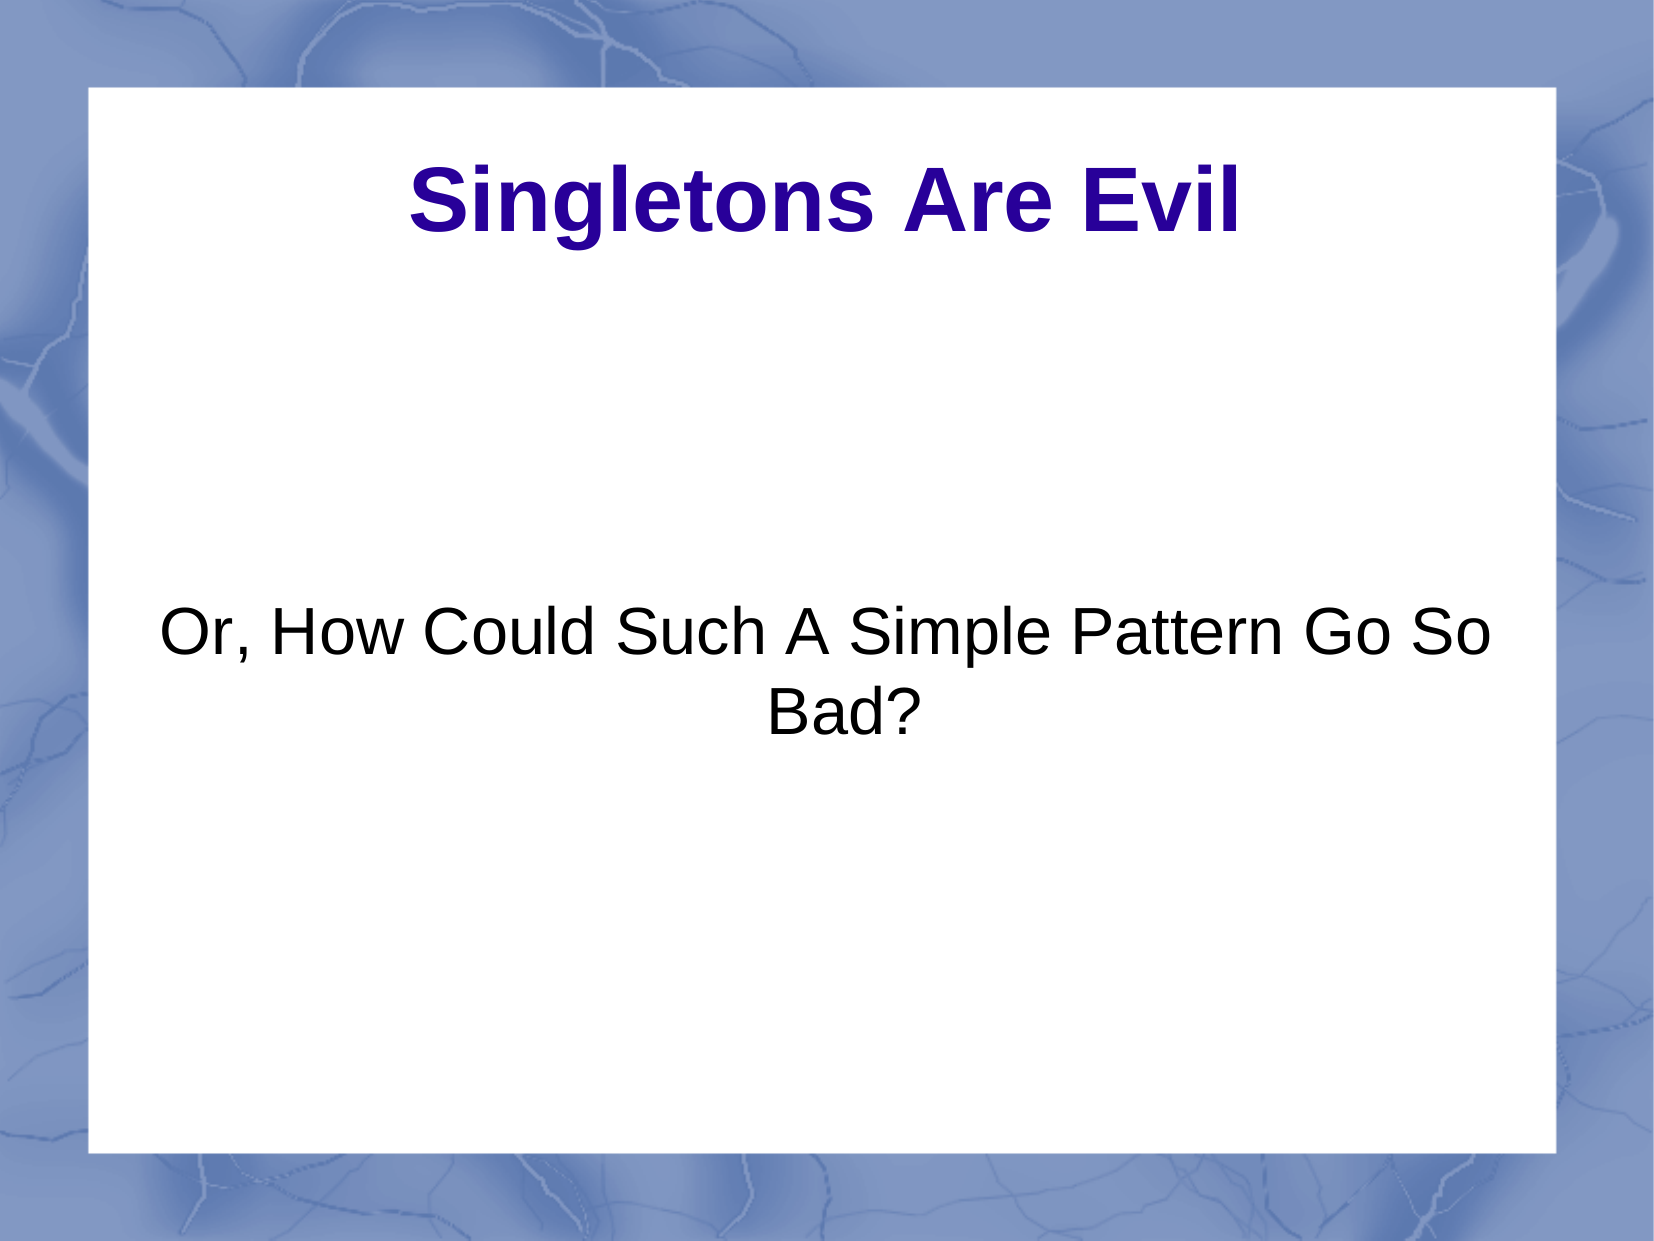

# Singletons Are Evil
Or, How Could Such A Simple Pattern Go So Bad?